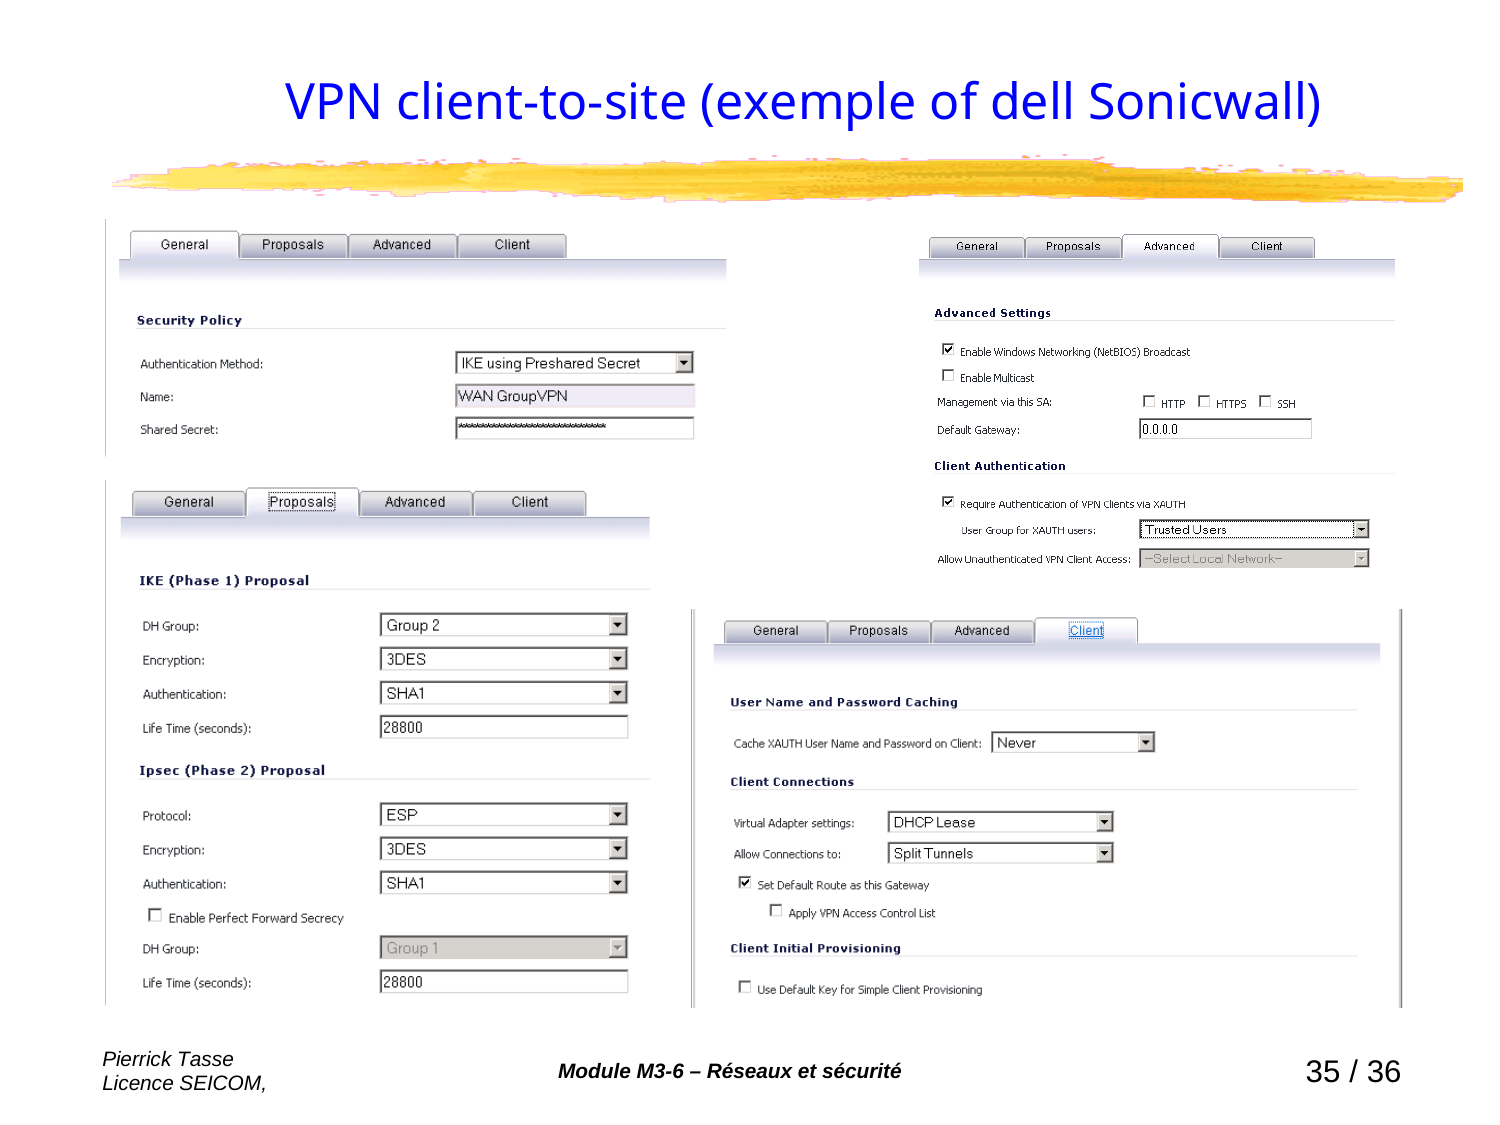

# VPN client-to-site (exemple of dell Sonicwall)
35